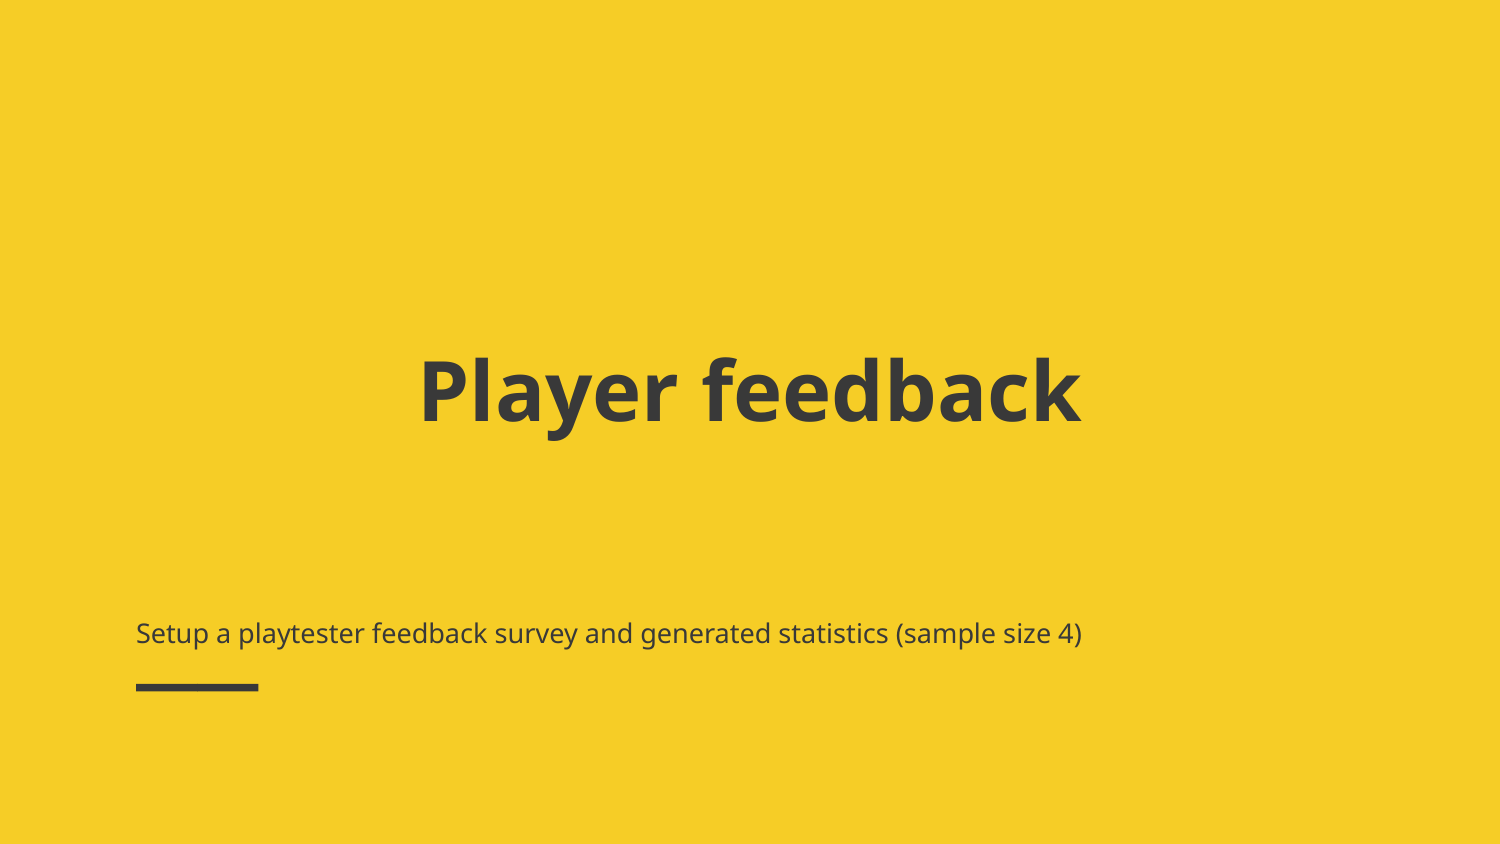

Player feedback
# Setup a playtester feedback survey and generated statistics (sample size 4)